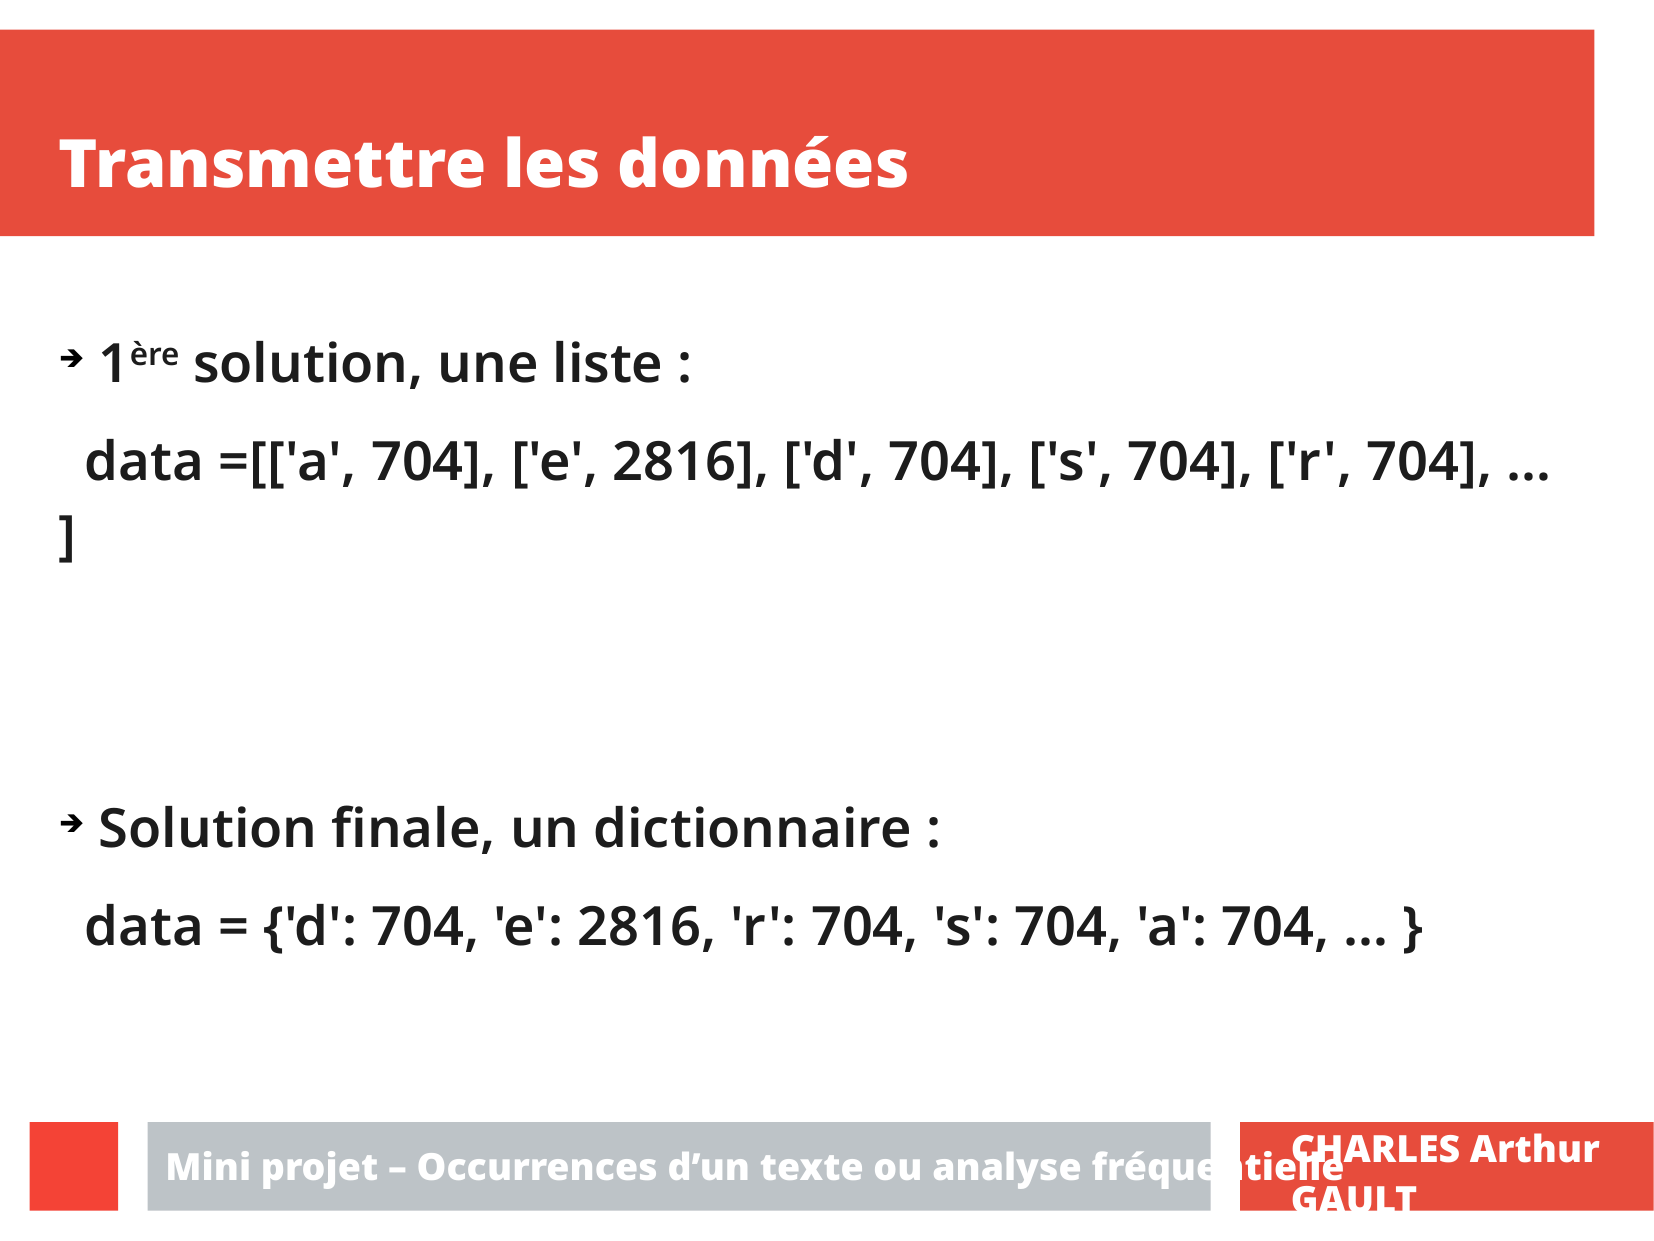

# Transmettre les données
 1ère solution, une liste :
data =[['a', 704], ['e', 2816], ['d', 704], ['s', 704], ['r', 704], … ]
 Solution finale, un dictionnaire :
data = {'d': 704, 'e': 2816, 'r': 704, 's': 704, 'a': 704, … }